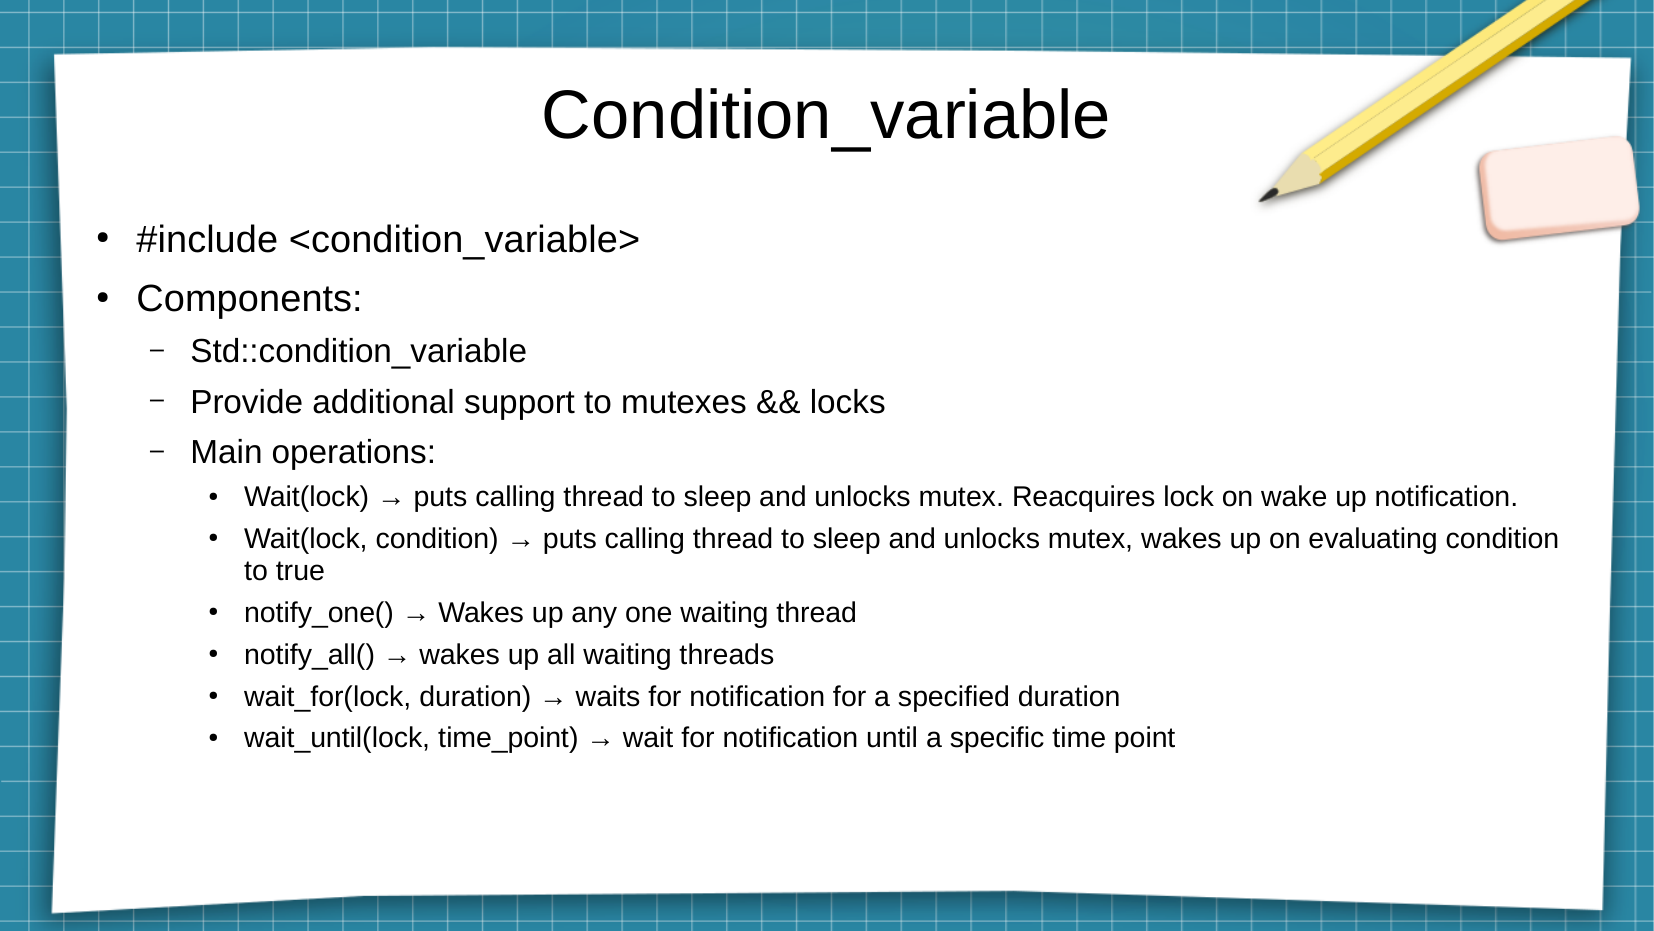

# Condition_variable
#include <condition_variable>
Components:
Std::condition_variable
Provide additional support to mutexes && locks
Main operations:
Wait(lock) → puts calling thread to sleep and unlocks mutex. Reacquires lock on wake up notification.
Wait(lock, condition) → puts calling thread to sleep and unlocks mutex, wakes up on evaluating condition to true
notify_one() → Wakes up any one waiting thread
notify_all() → wakes up all waiting threads
wait_for(lock, duration) → waits for notification for a specified duration
wait_until(lock, time_point) → wait for notification until a specific time point